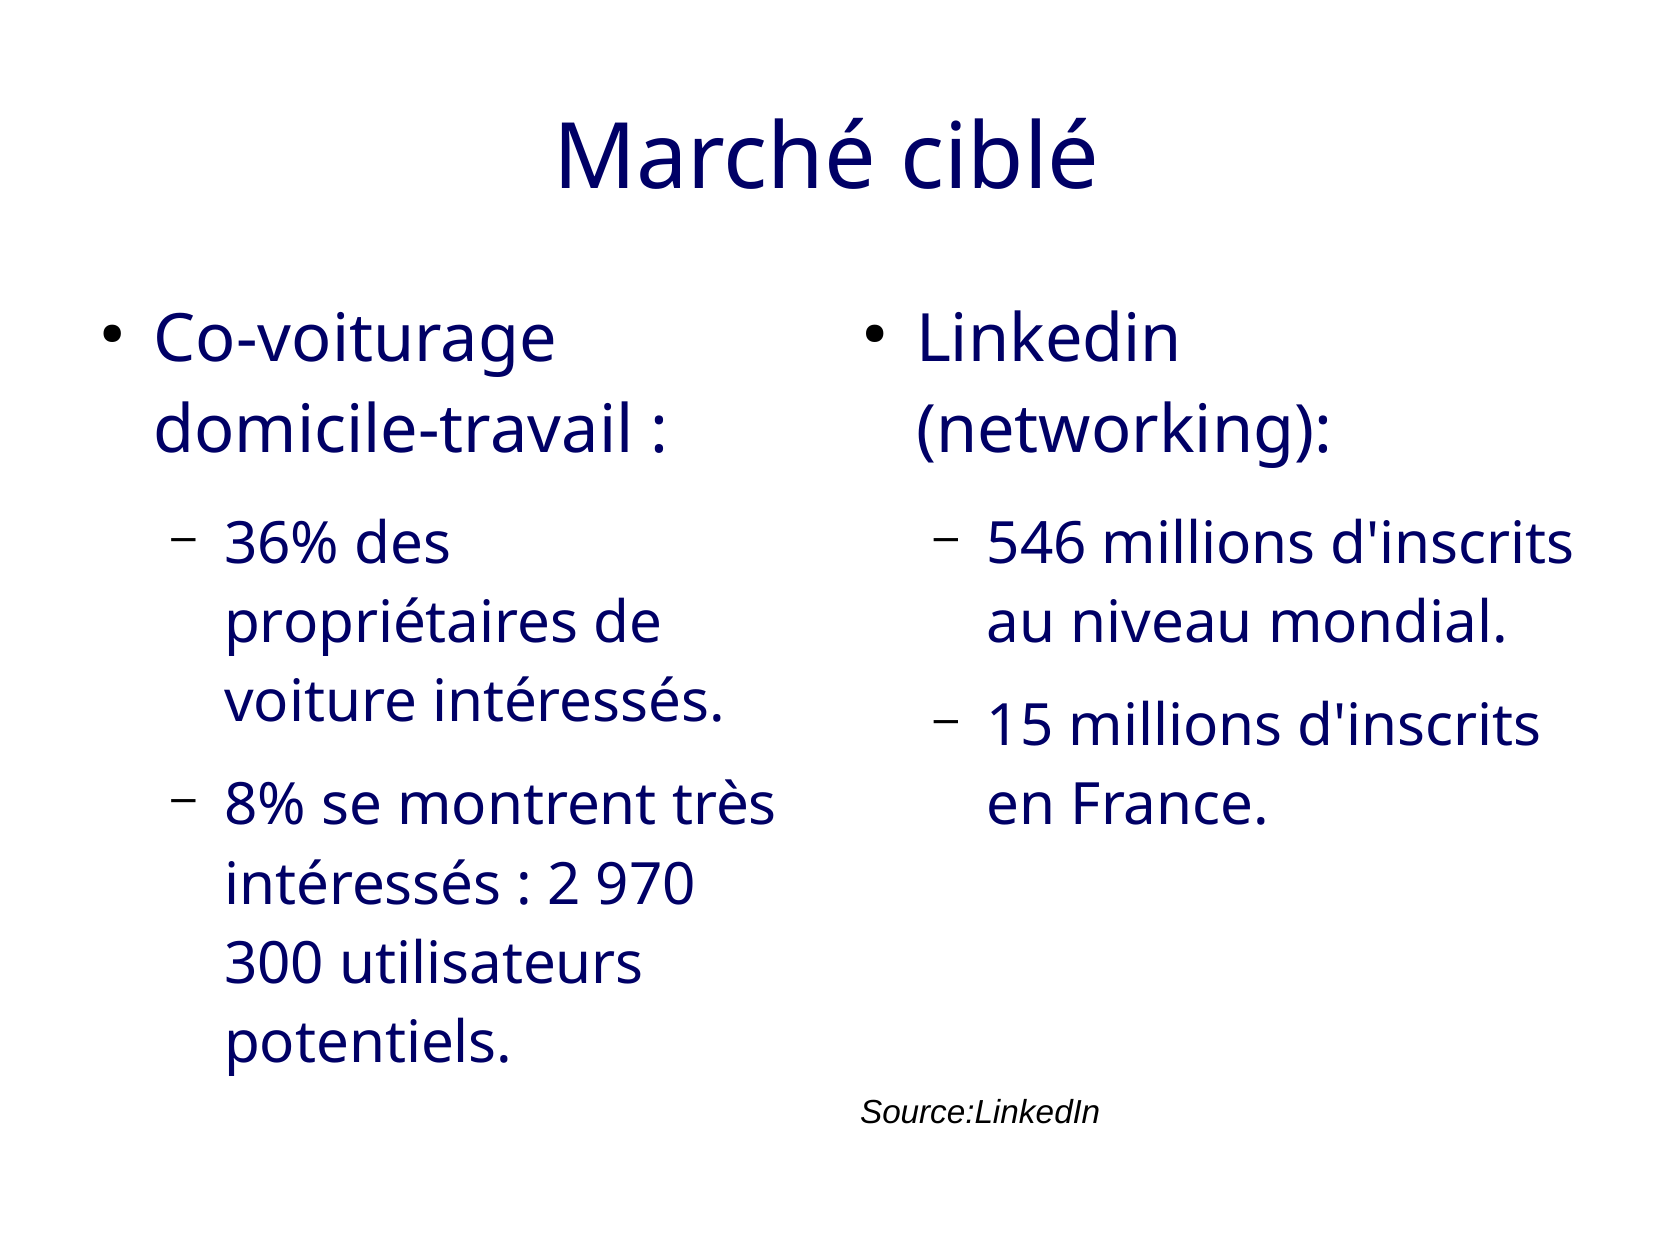

# Marché ciblé
Co-voiturage domicile-travail :
36% des propriétaires de voiture intéressés.
8% se montrent très intéressés : 2 970 300 utilisateurs potentiels.
Source:http://blog.idvroom.com
Linkedin (networking):
546 millions d'inscrits au niveau mondial.
15 millions d'inscrits en France.
Source:LinkedIn